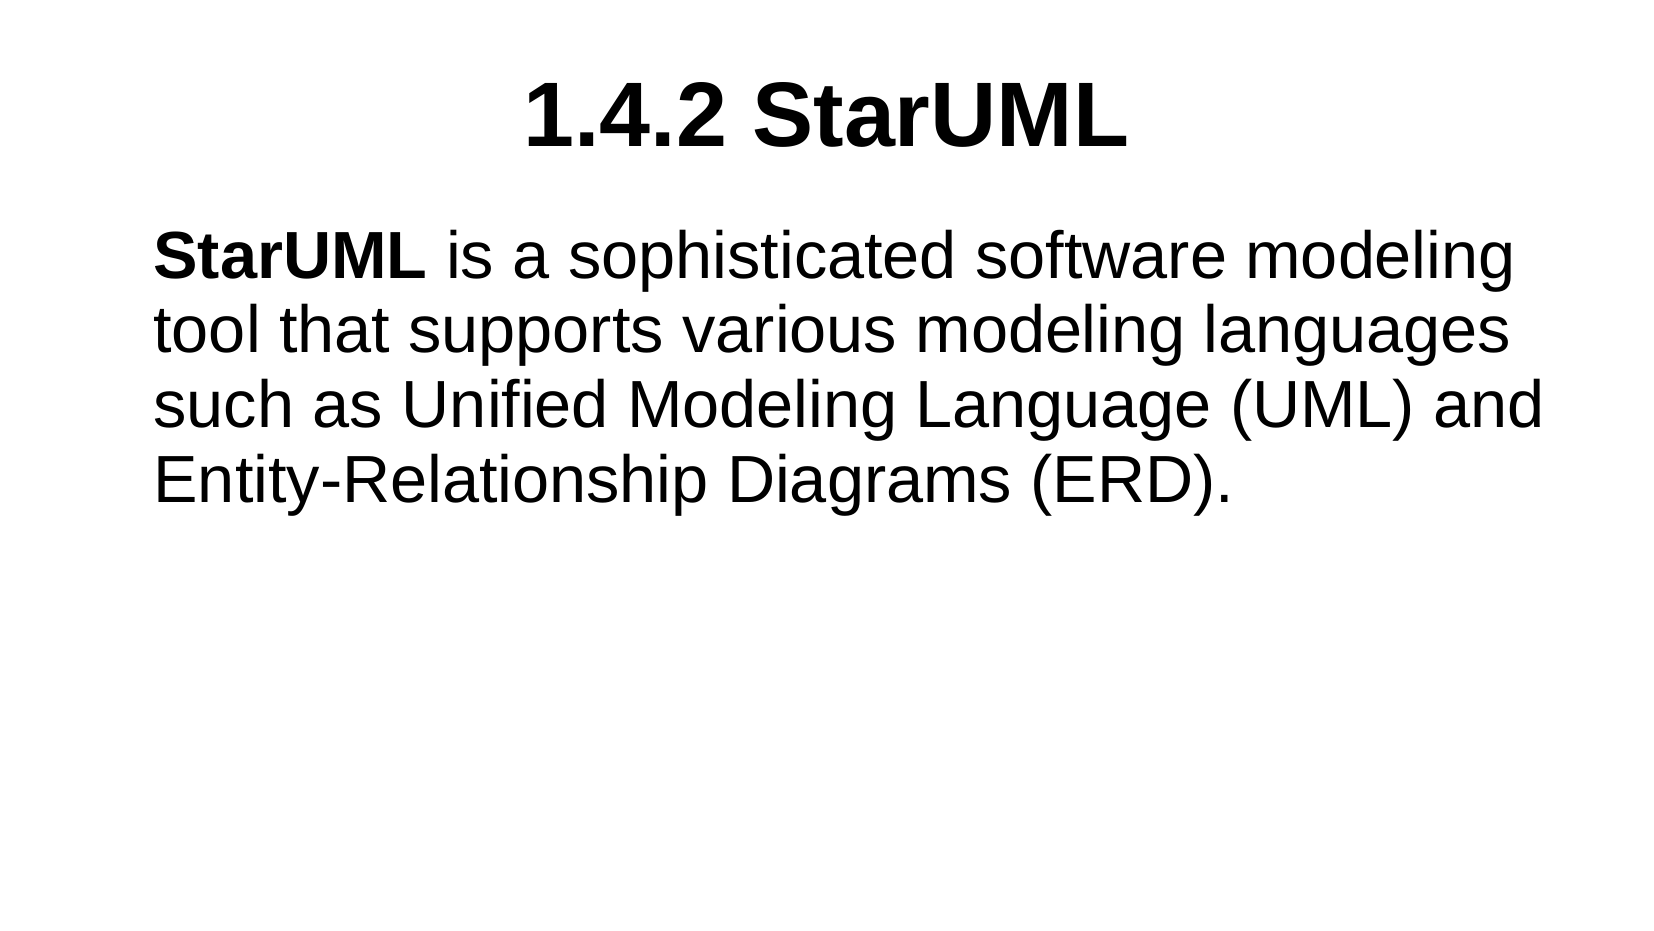

# 1.4.2 StarUML
StarUML is a sophisticated software modeling tool that supports various modeling languages such as Unified Modeling Language (UML) and Entity-Relationship Diagrams (ERD).